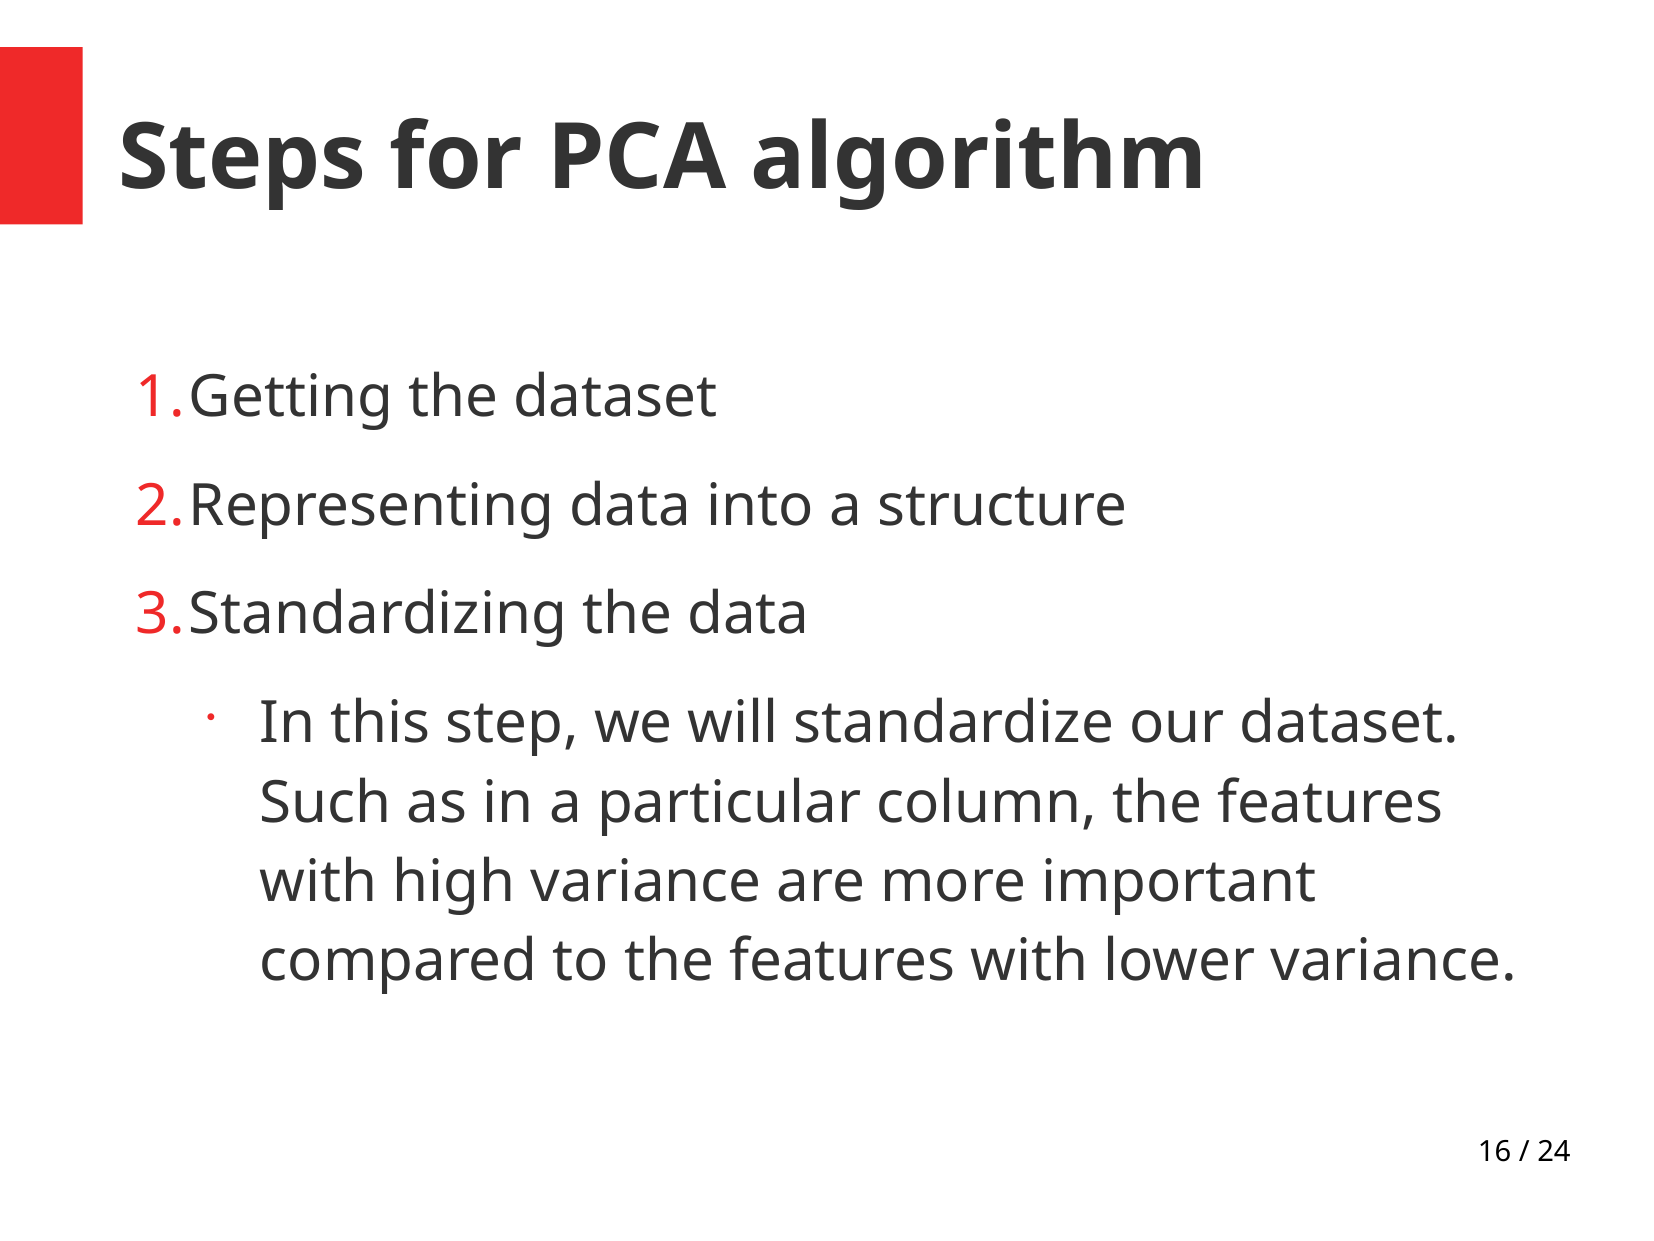

# Steps for PCA algorithm
Getting the dataset
Representing data into a structure
Standardizing the data
In this step, we will standardize our dataset. Such as in a particular column, the features with high variance are more important compared to the features with lower variance.
16